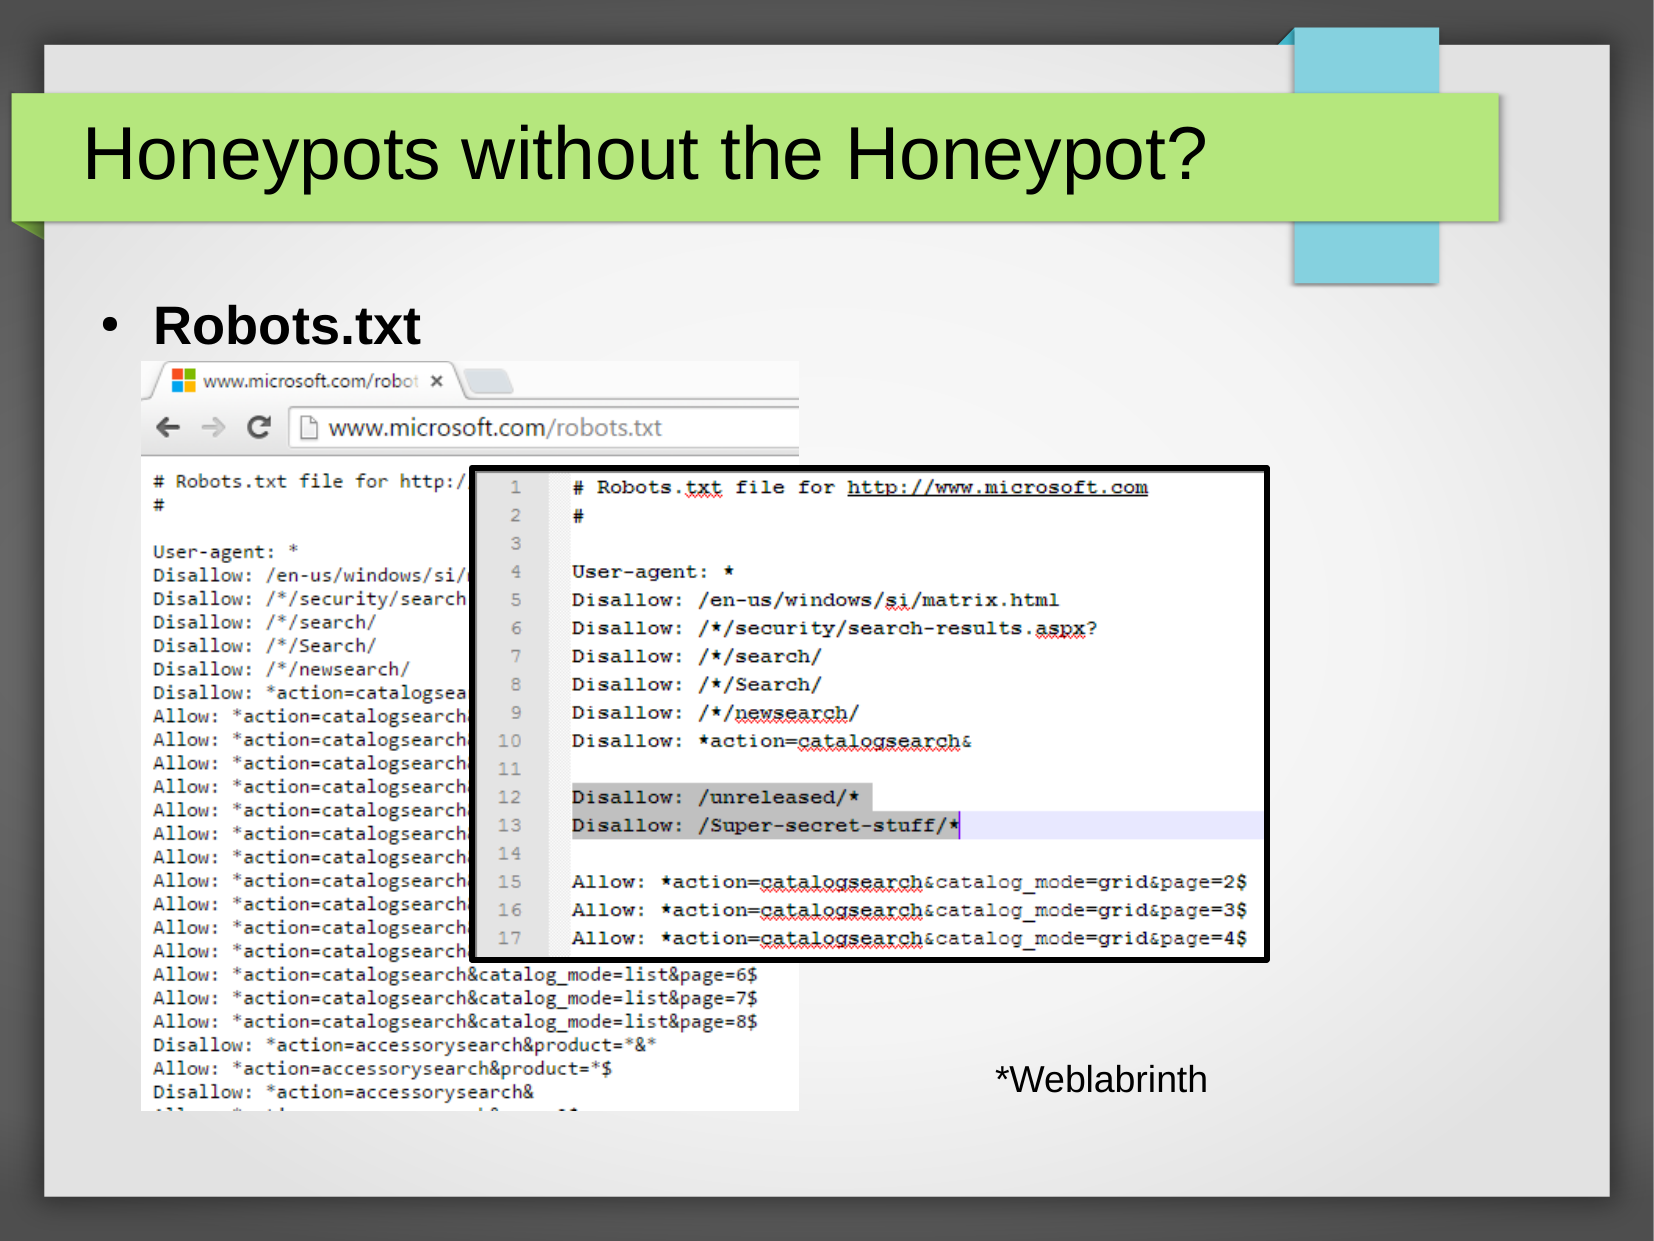

# Honeypots without the Honeypot?
Robots.txt
*Weblabrinth